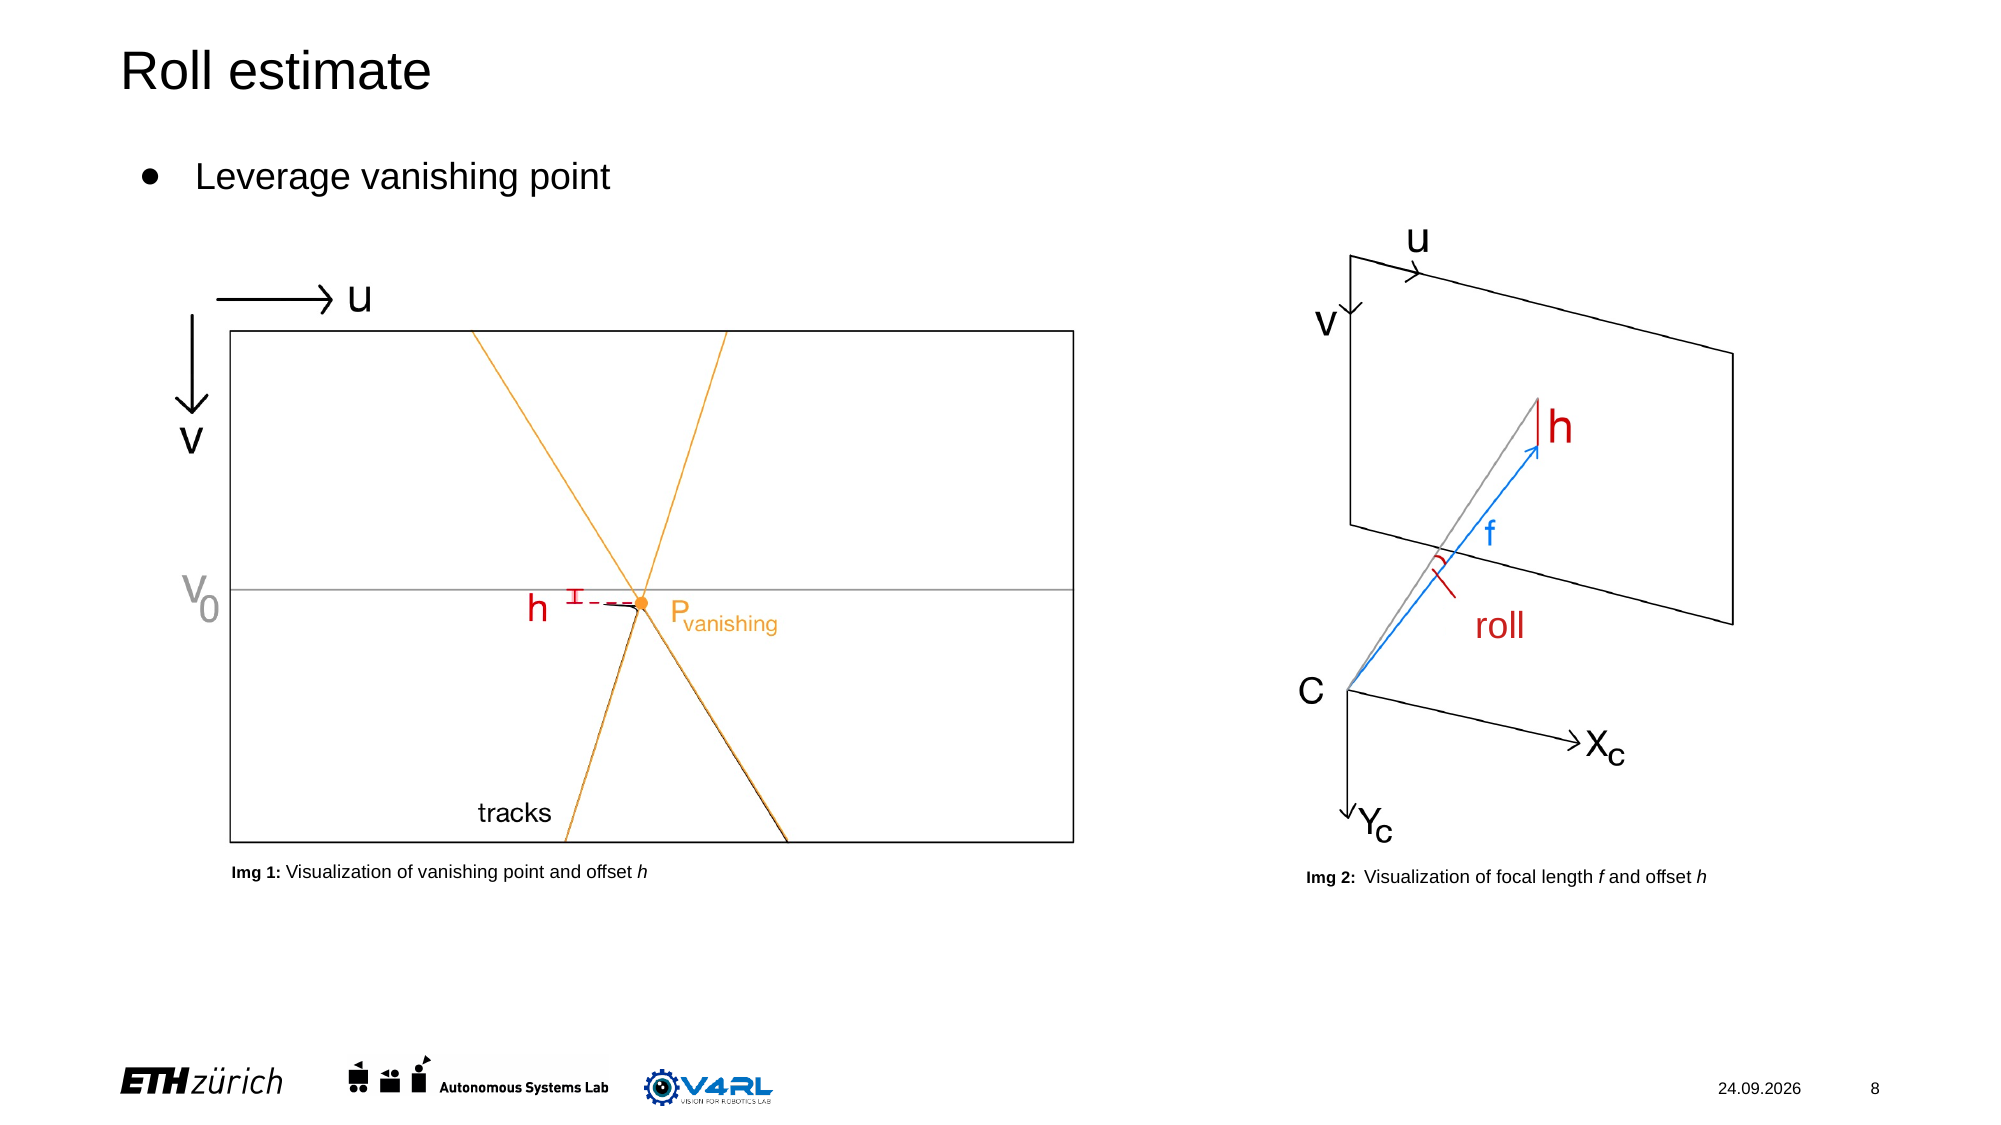

# Roll estimate
Leverage vanishing point
roll
Img 2: Visualization of focal length f and offset h
Img 1: Visualization of vanishing point and offset h